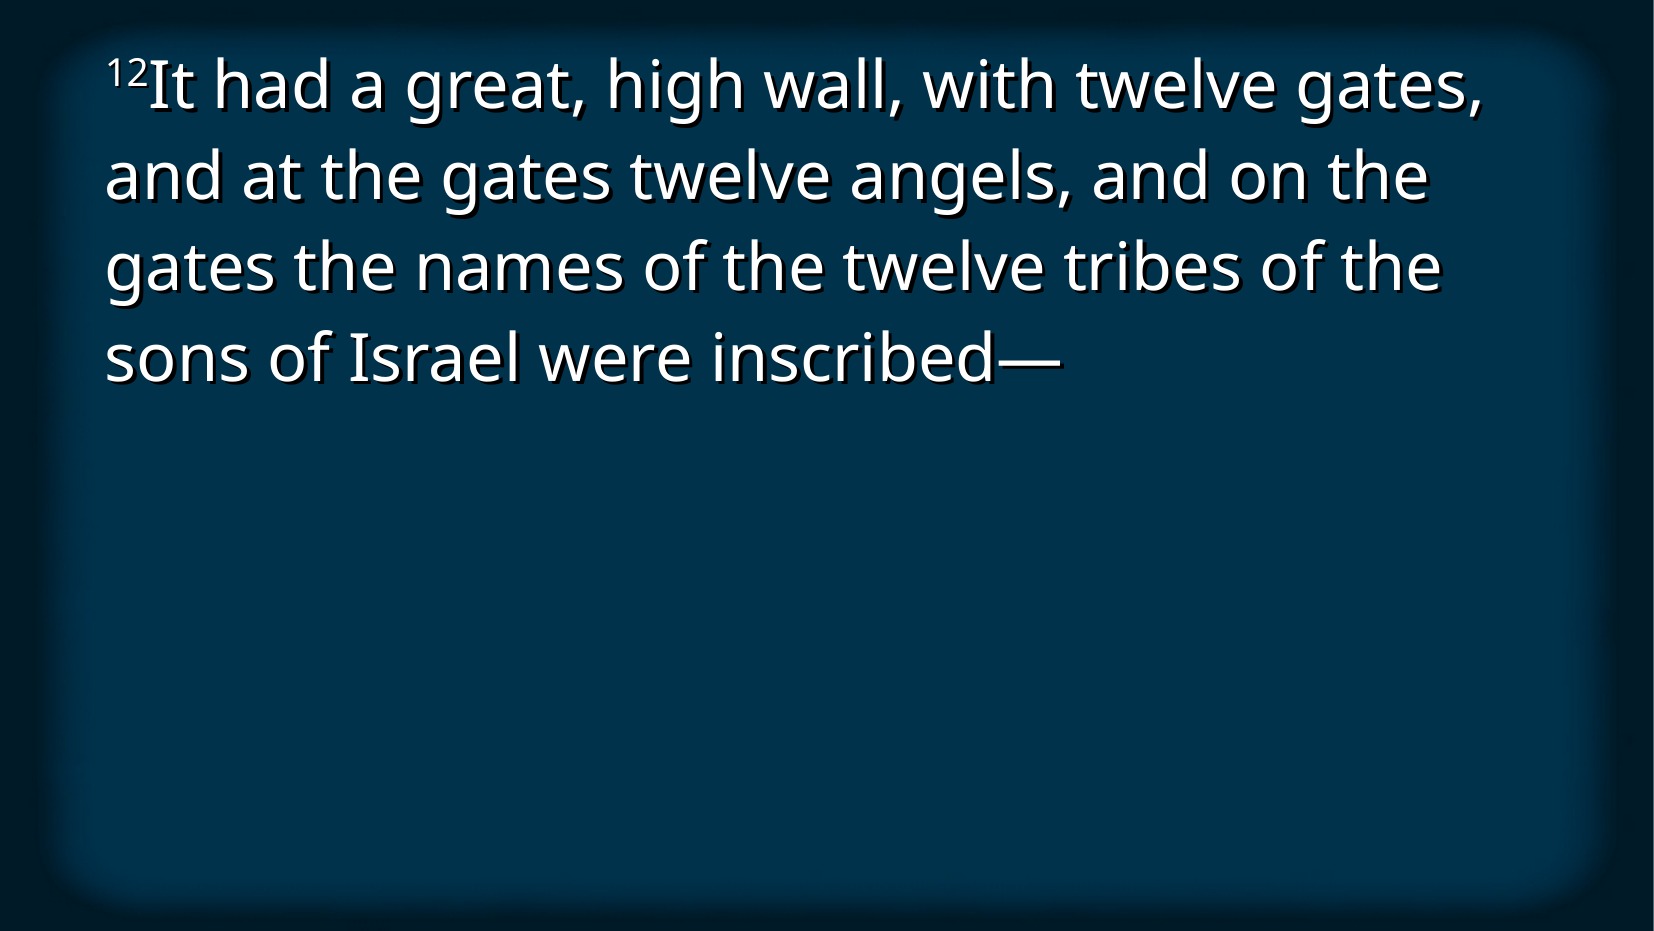

12It had a great, high wall, with twelve gates, and at the gates twelve angels, and on the gates the names of the twelve tribes of the sons of Israel were inscribed—